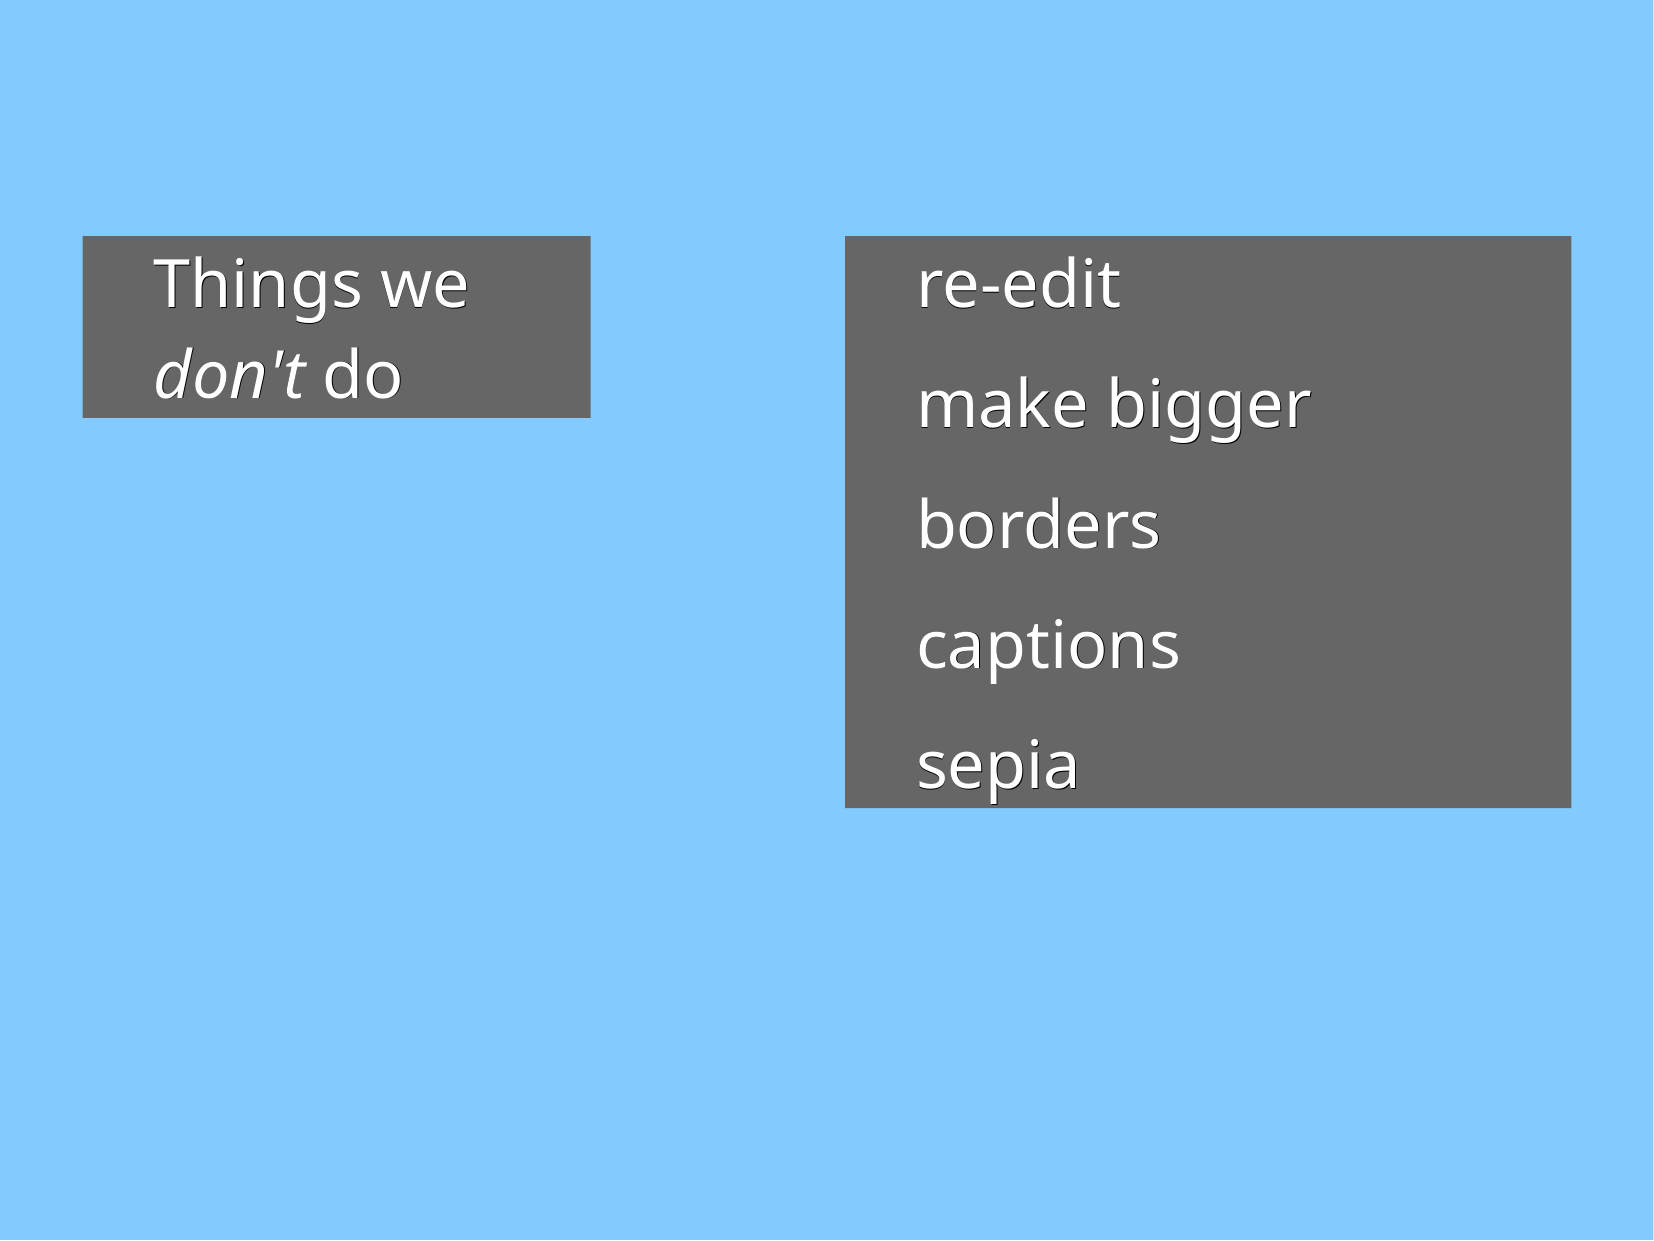

Things we
don't do
# re-edit
make bigger
borders
captions
sepia